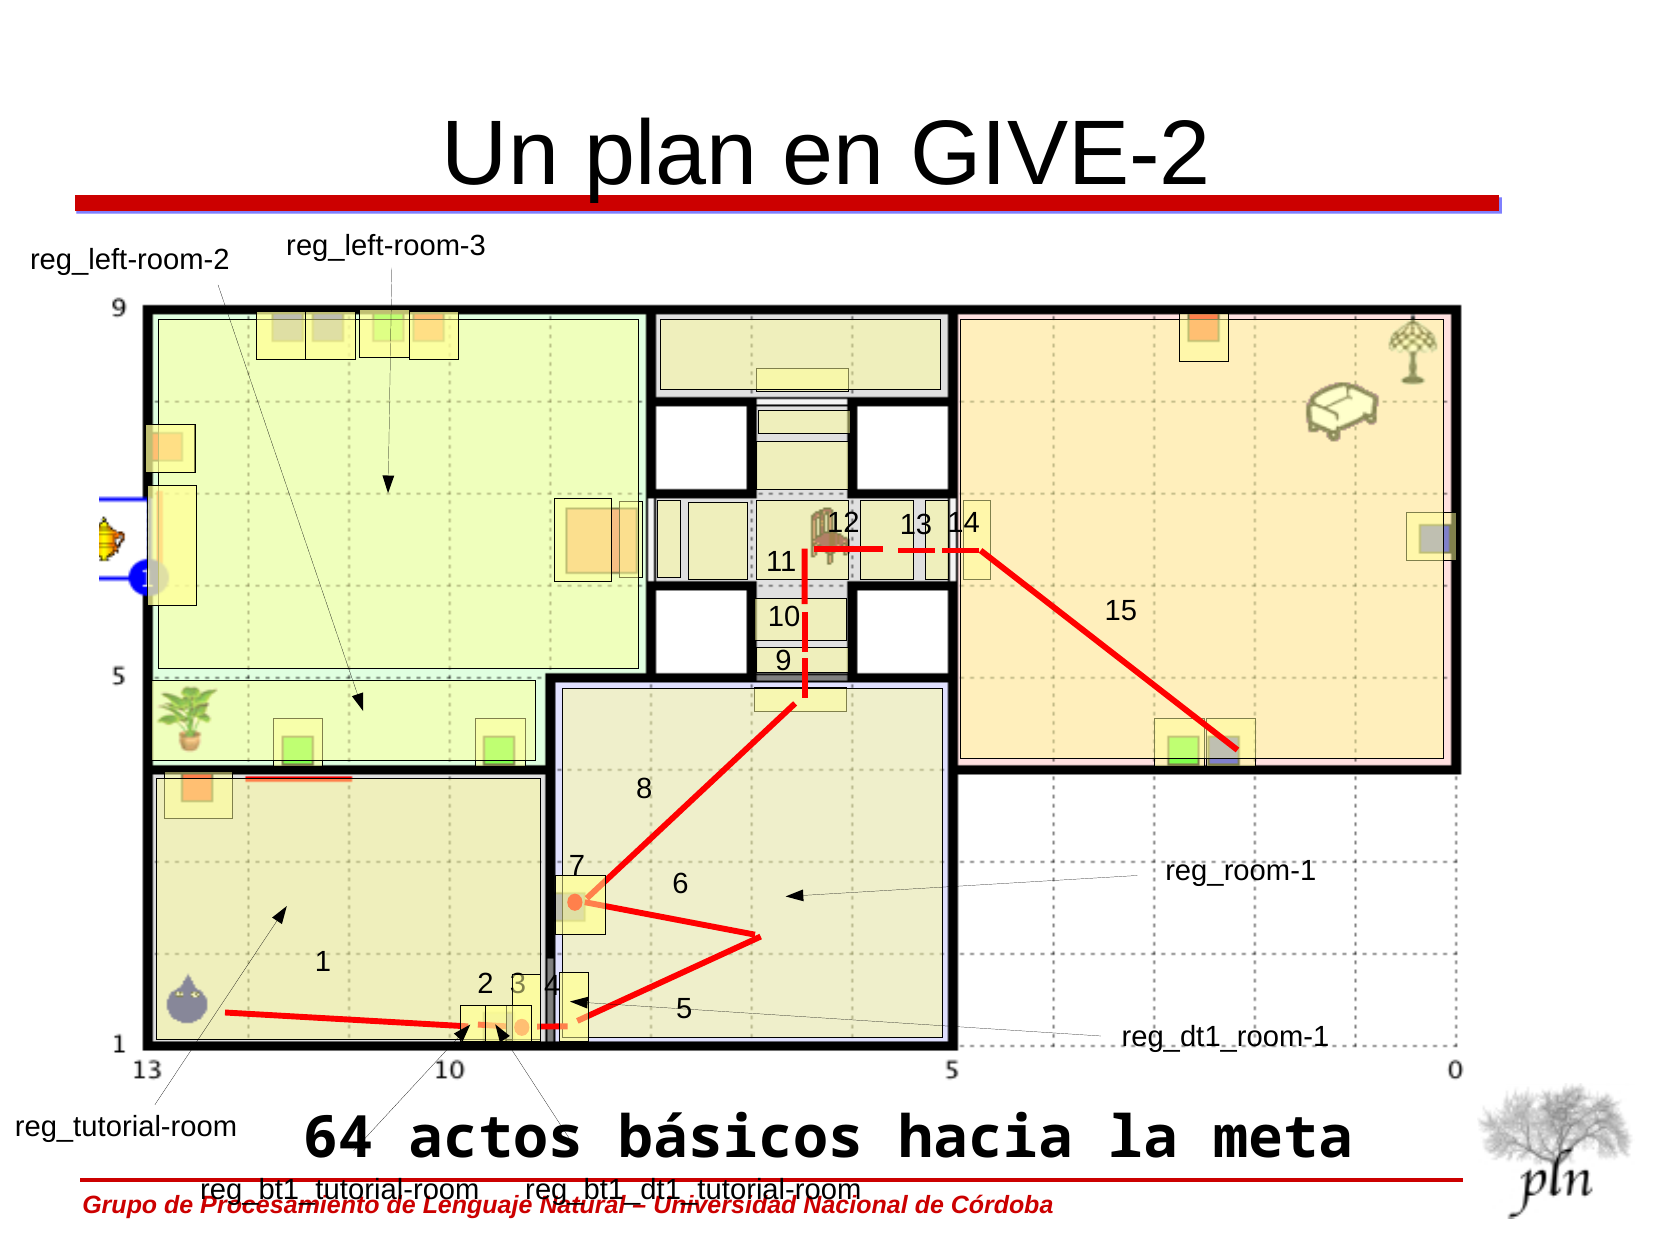

# Un plan en GIVE-2
reg_left-room-3
reg_left-room-2
12
14
13
11
15
10
9
8
7
reg_room-1
6
1
2
3
4
5
reg_dt1_room-1
64 actos básicos hacia la meta
reg_tutorial-room
reg_bt1_tutorial-room
reg_bt1_dt1_tutorial-room